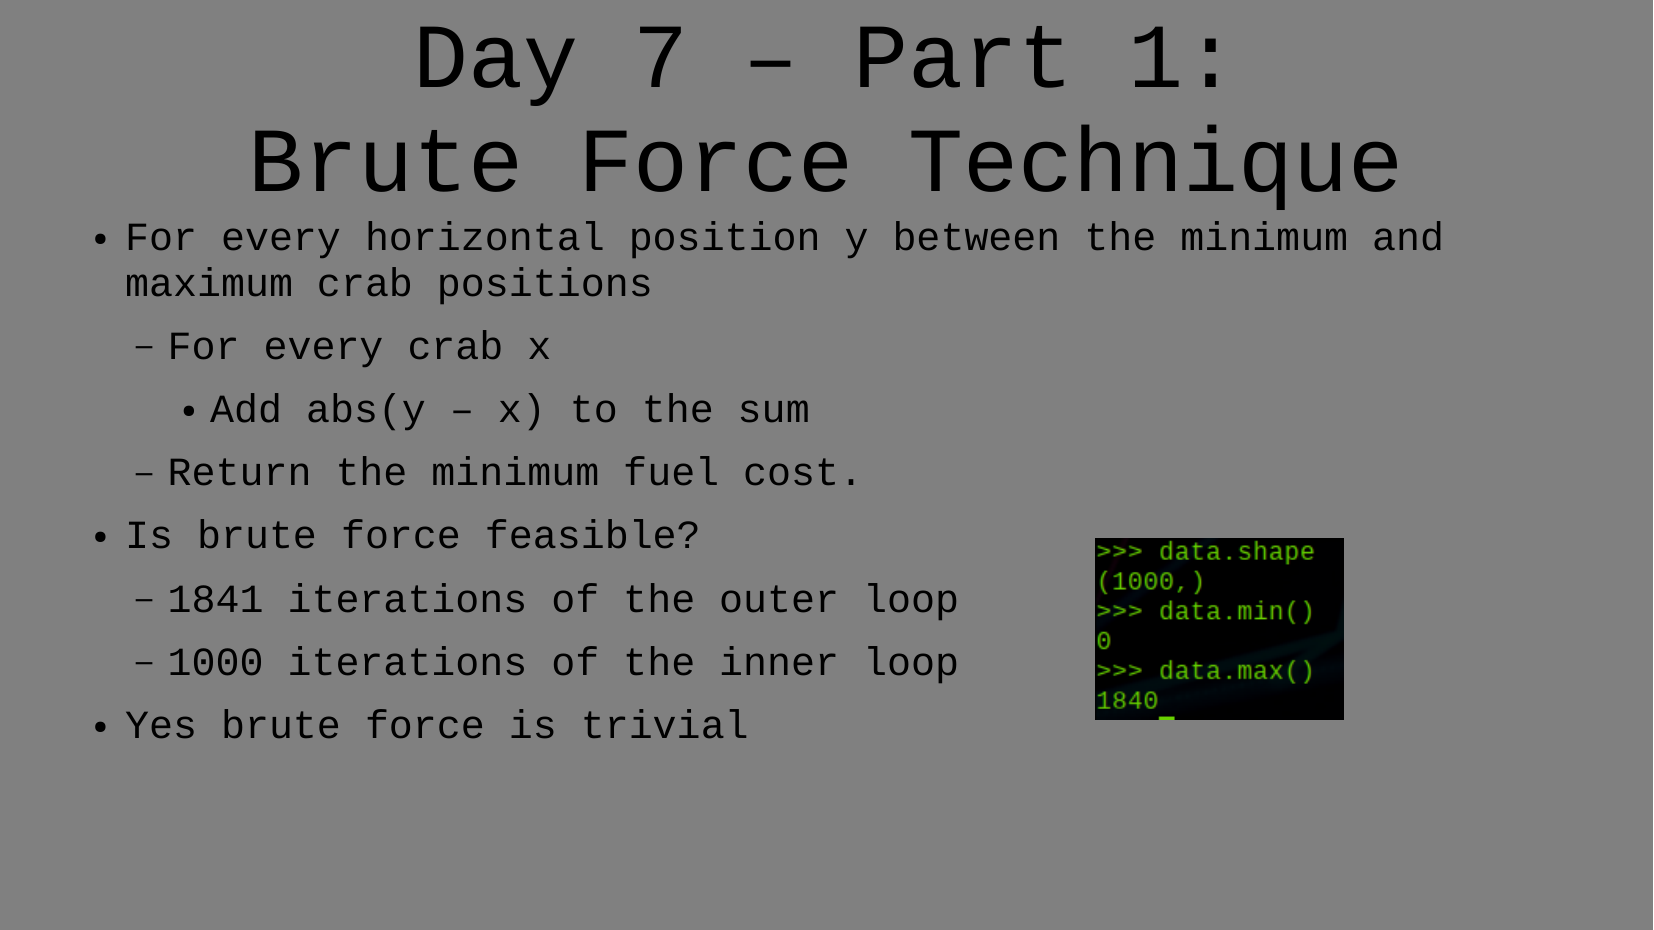

# Day 7 – Part 1: Brute Force Technique
For every horizontal position y between the minimum and maximum crab positions
For every crab x
Add abs(y – x) to the sum
Return the minimum fuel cost.
Is brute force feasible?
1841 iterations of the outer loop
1000 iterations of the inner loop
Yes brute force is trivial